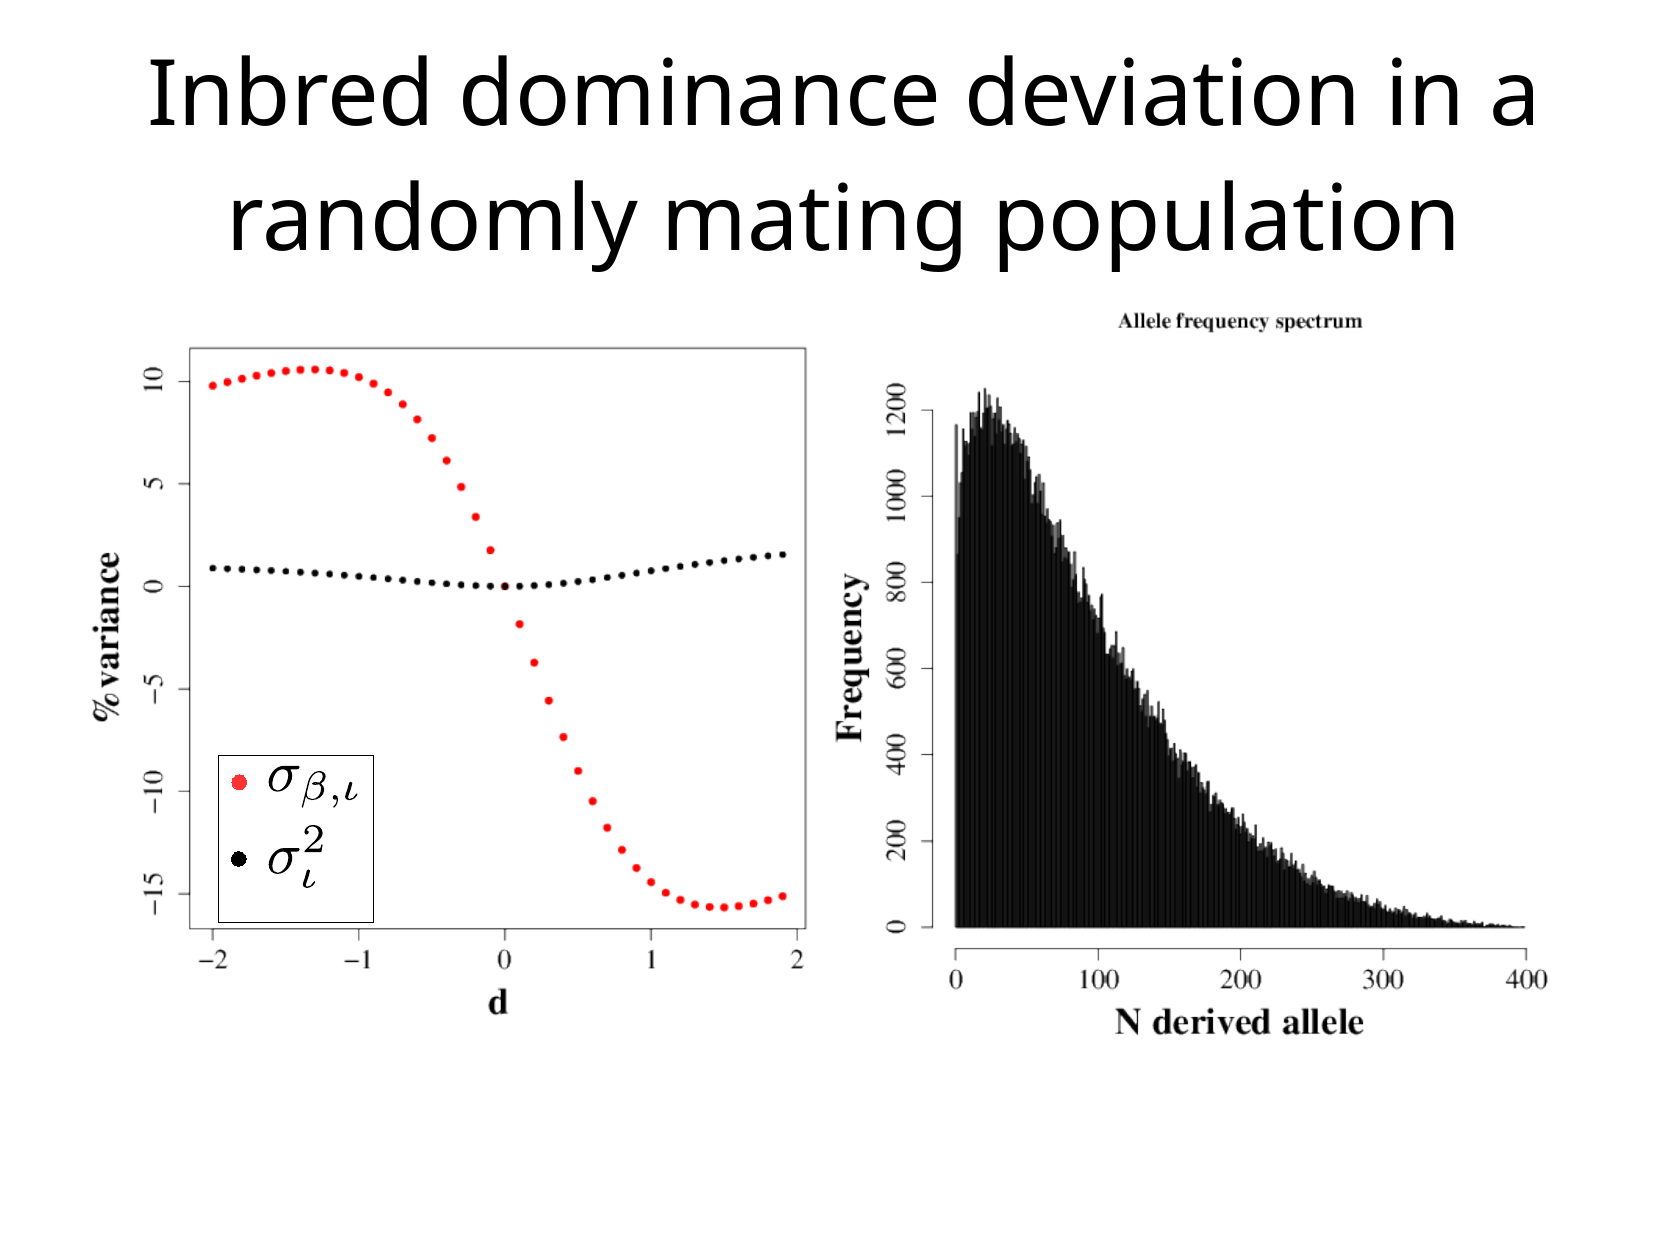

# Inbred dominance deviation in a randomly mating population